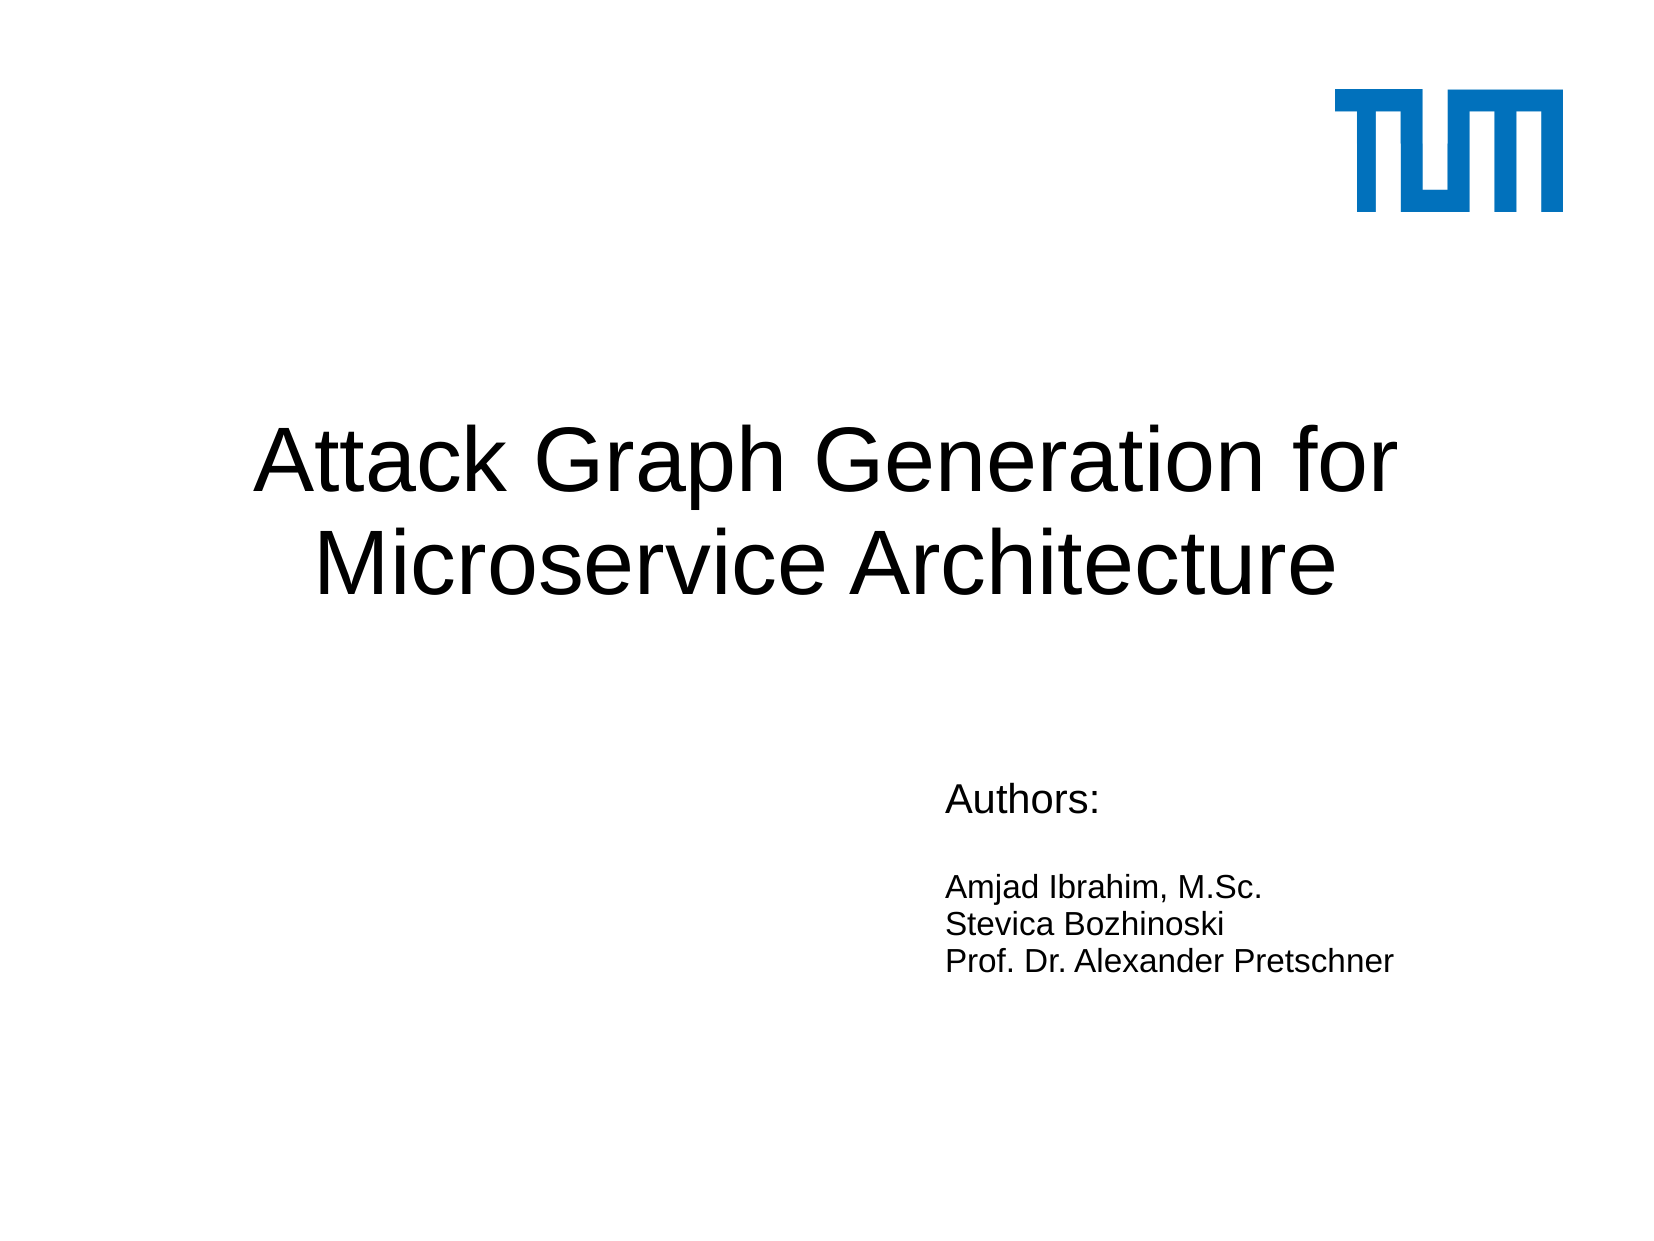

Attack Graph Generation for Microservice Architecture
# Authors:
Amjad Ibrahim, M.Sc.
Stevica Bozhinoski
Prof. Dr. Alexander Pretschner